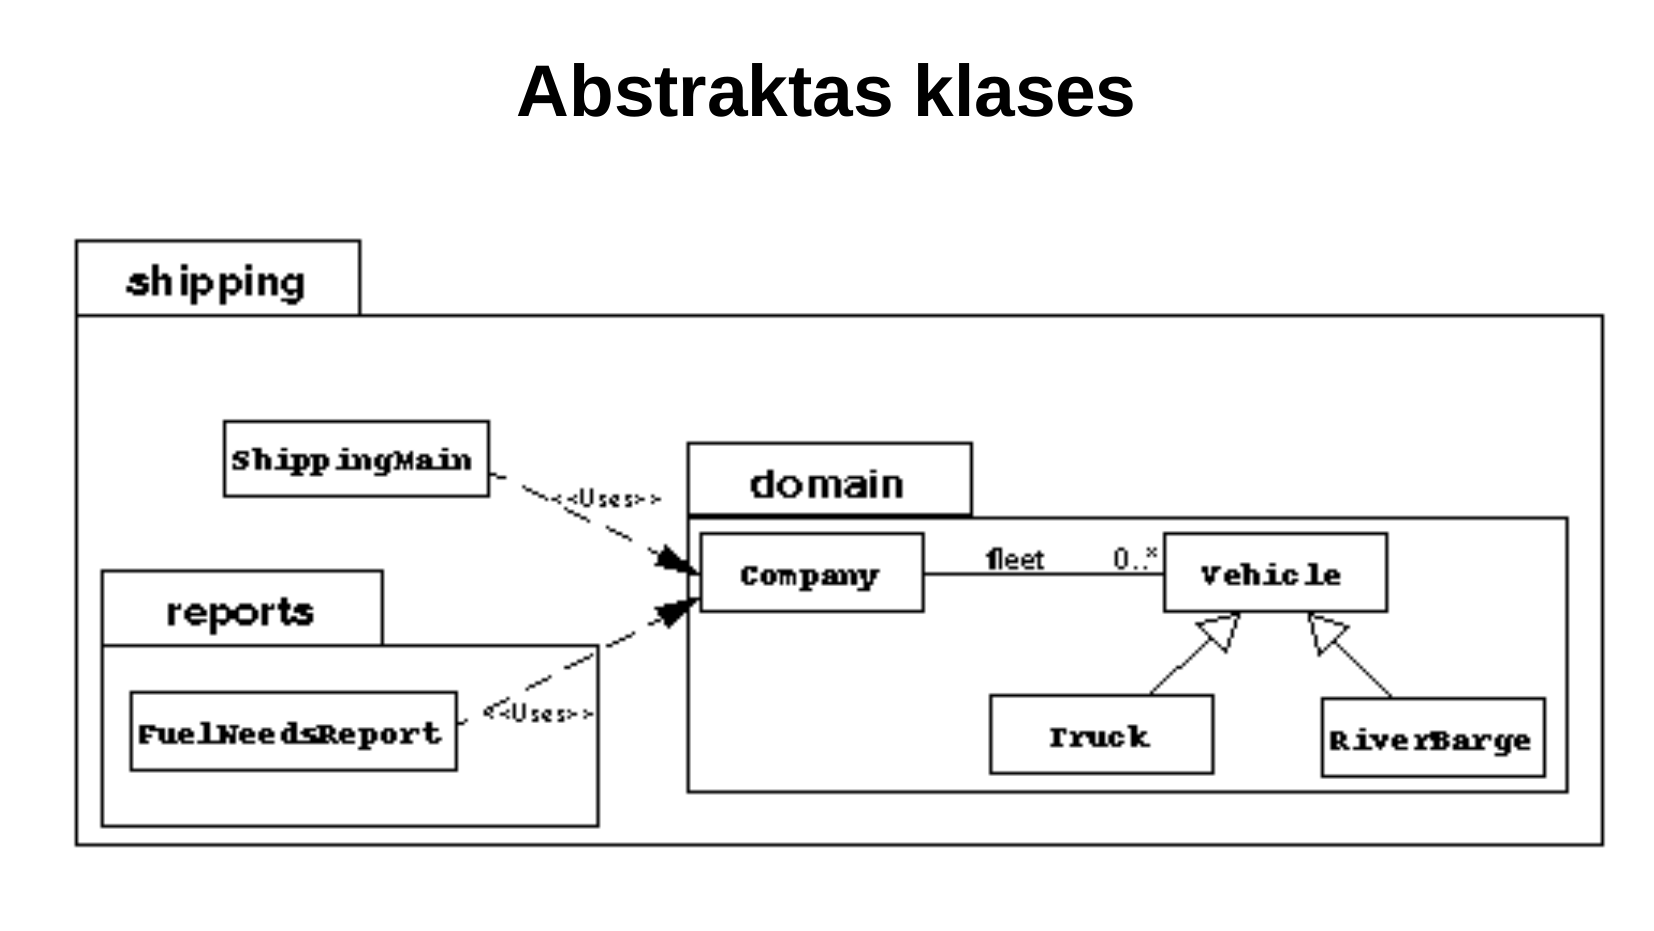

# Abstraktas klases
### Chart
| Category | Kolonna 1 | Kolonna 2 | Kolonna 3 |
|---|---|---|---|
| Rinda 1 | 9.1 | 3.2 | 4.54 |
| Rinda 2 | 2.4 | 8.8 | 9.65 |
| Rinda 3 | 3.1 | 1.5 | 3.7 |
| Rinda 4 | 4.3 | 9.02 | 6.2 |